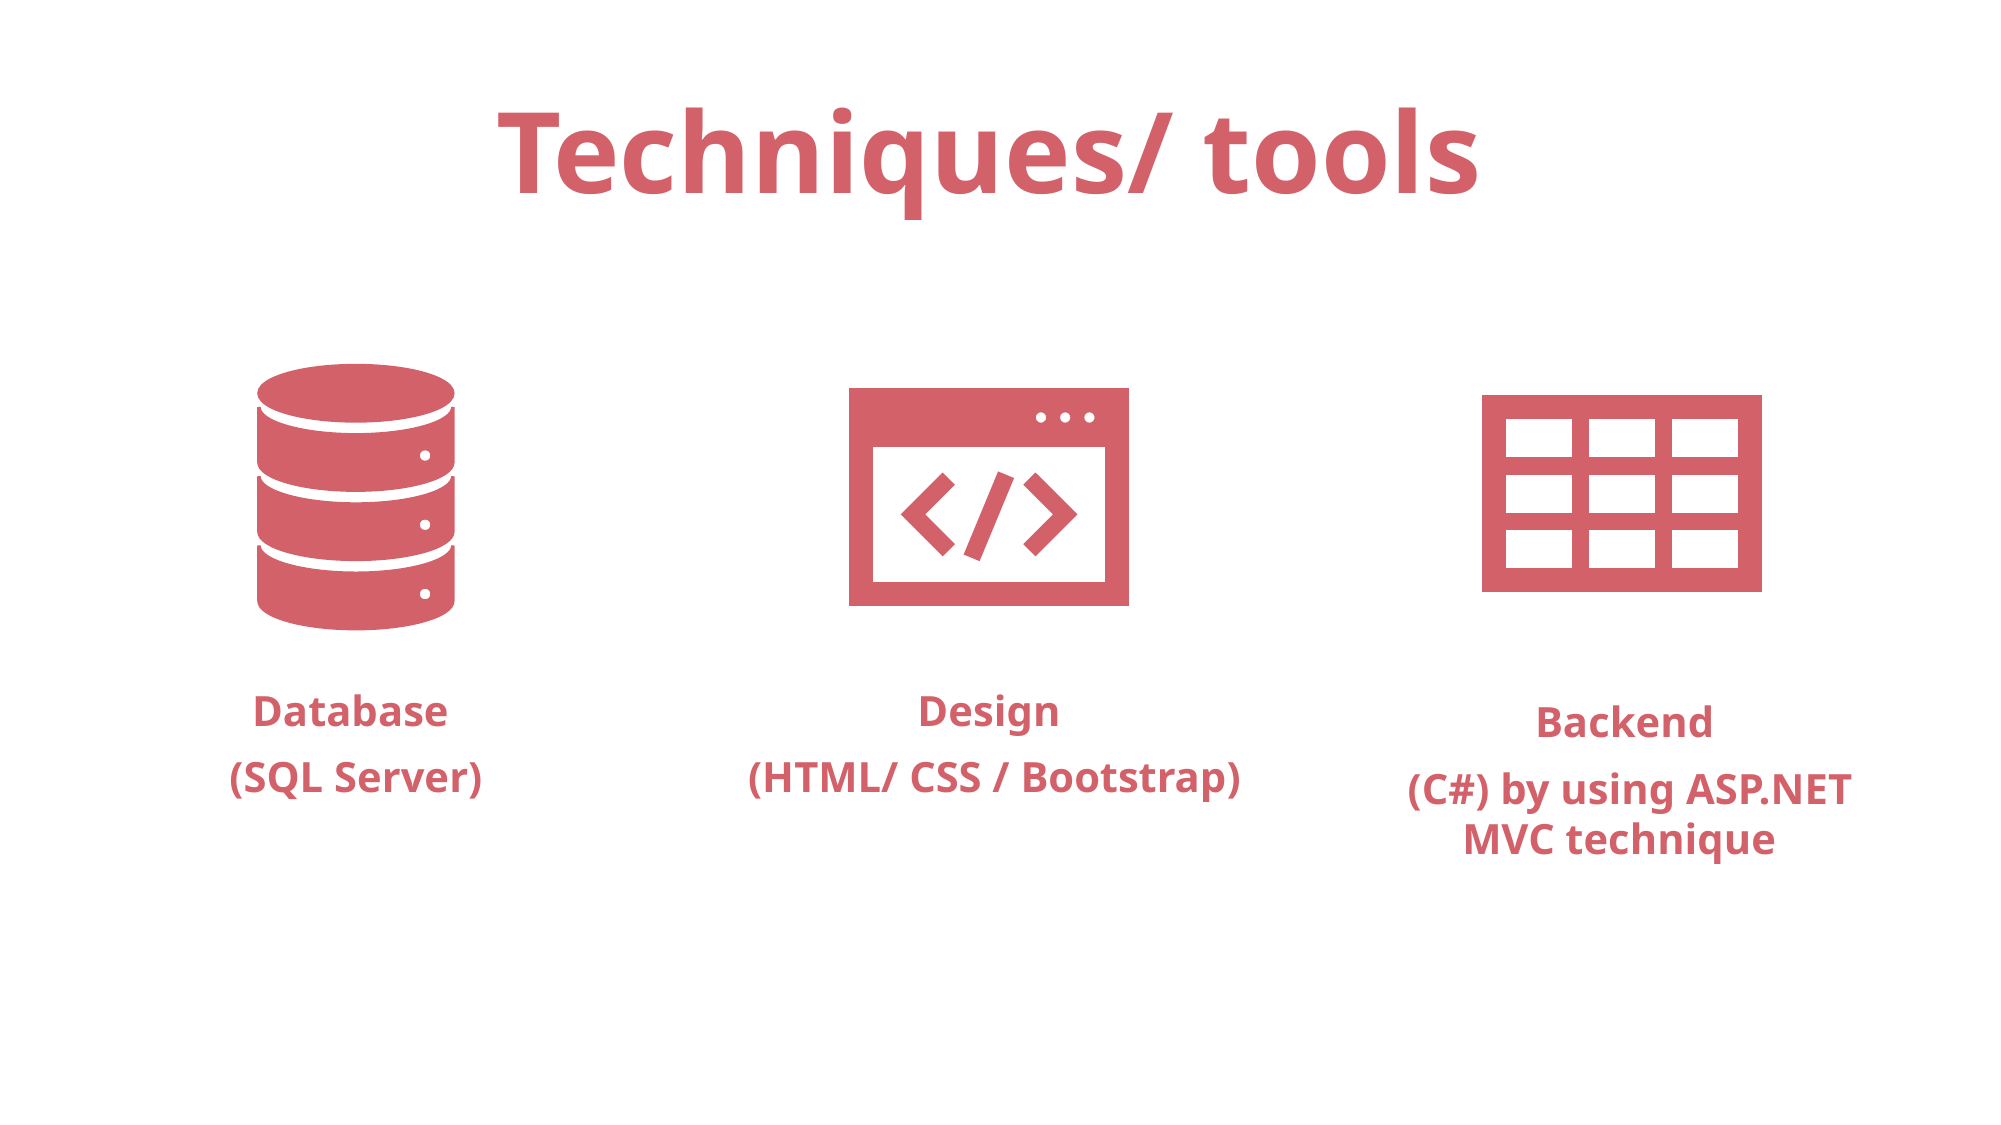

# Techniques/ tools
Database
(SQL Server)
Design
 (HTML/ CSS / Bootstrap)
Backend
 (C#) by using ASP.NET MVC technique